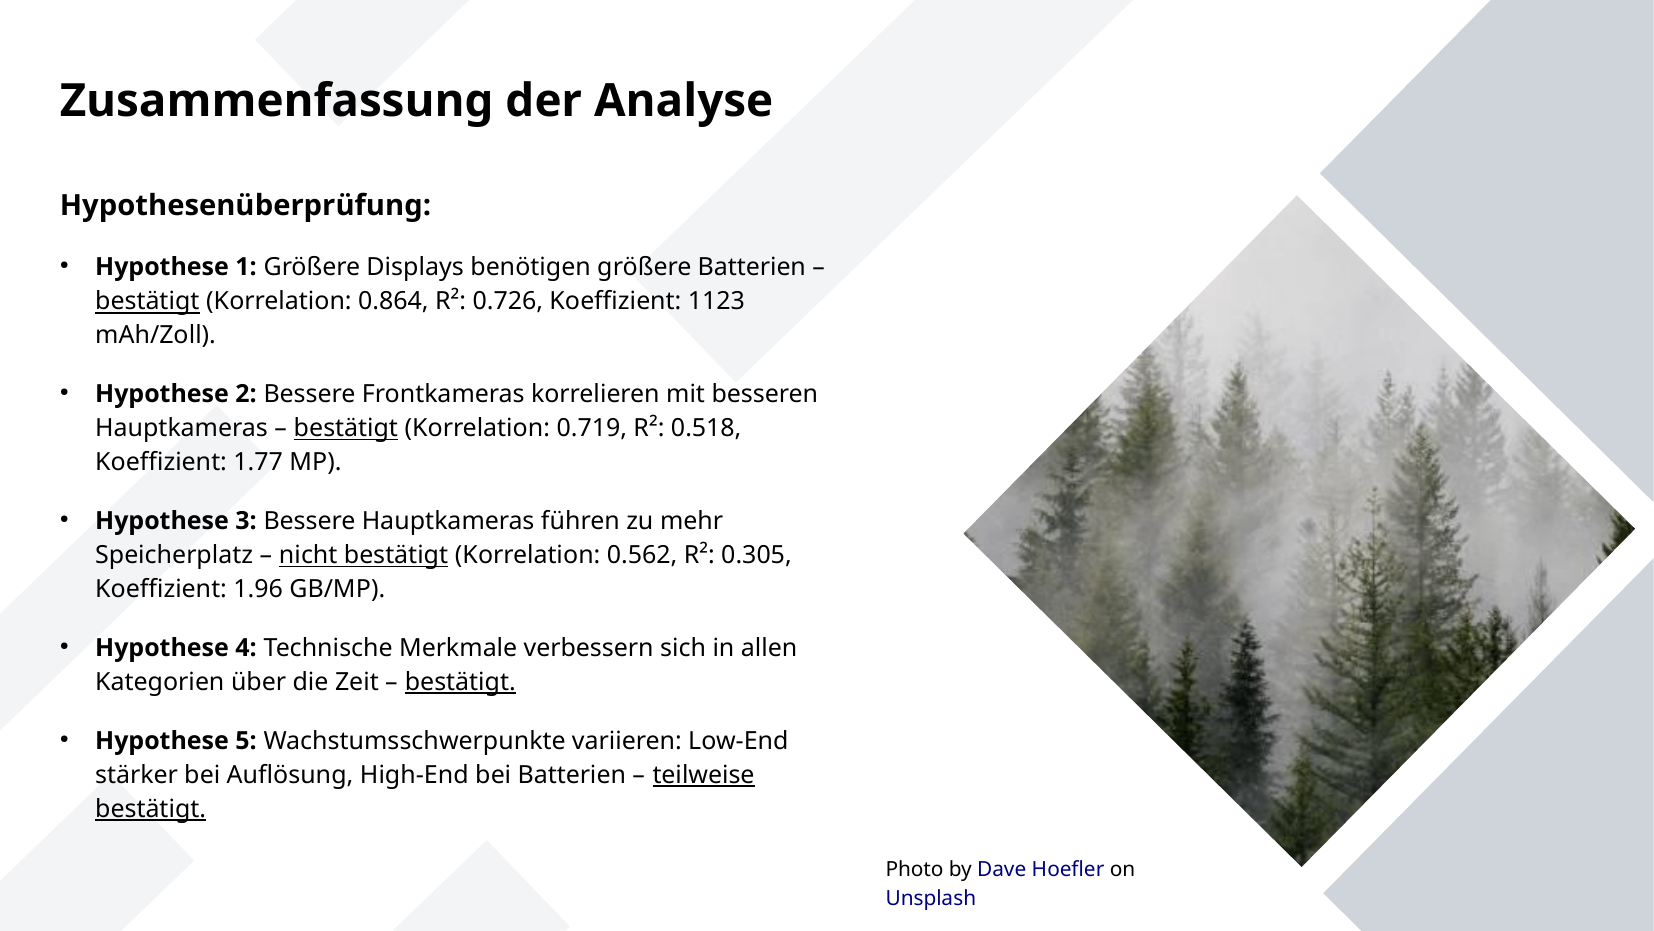

Zusammenfassung der Analyse
Hypothesenüberprüfung:
Hypothese 1: Größere Displays benötigen größere Batterien – bestätigt (Korrelation: 0.864, R²: 0.726, Koeffizient: 1123 mAh/Zoll).
Hypothese 2: Bessere Frontkameras korrelieren mit besseren Hauptkameras – bestätigt (Korrelation: 0.719, R²: 0.518, Koeffizient: 1.77 MP).
Hypothese 3: Bessere Hauptkameras führen zu mehr Speicherplatz – nicht bestätigt (Korrelation: 0.562, R²: 0.305, Koeffizient: 1.96 GB/MP).
Hypothese 4: Technische Merkmale verbessern sich in allen Kategorien über die Zeit – bestätigt.
Hypothese 5: Wachstumsschwerpunkte variieren: Low-End stärker bei Auflösung, High-End bei Batterien – teilweise bestätigt.
Photo by Dave Hoefler on Unsplash